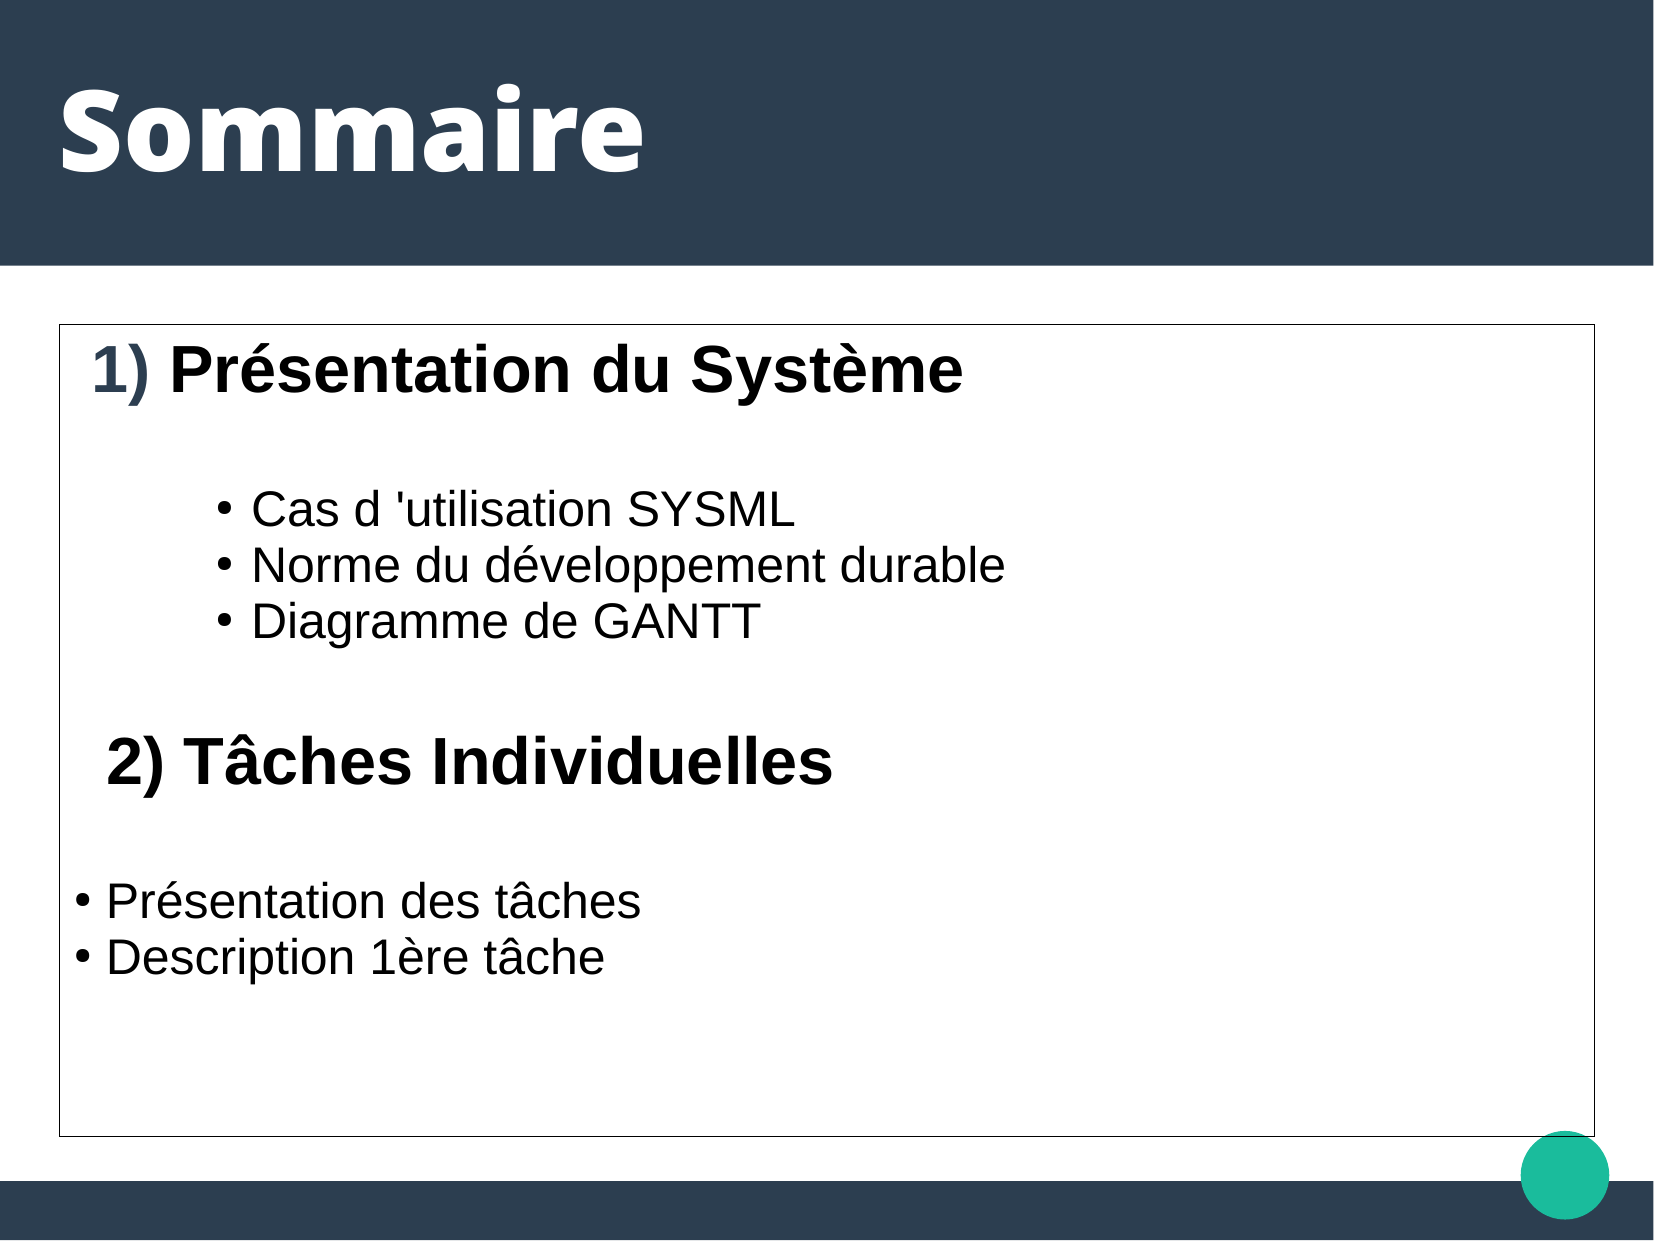

# Sommaire
 Présentation du Système
Cas d 'utilisation SYSML
Norme du développement durable
Diagramme de GANTT
 2) Tâches Individuelles
 Présentation des tâches
 Description 1ère tâche